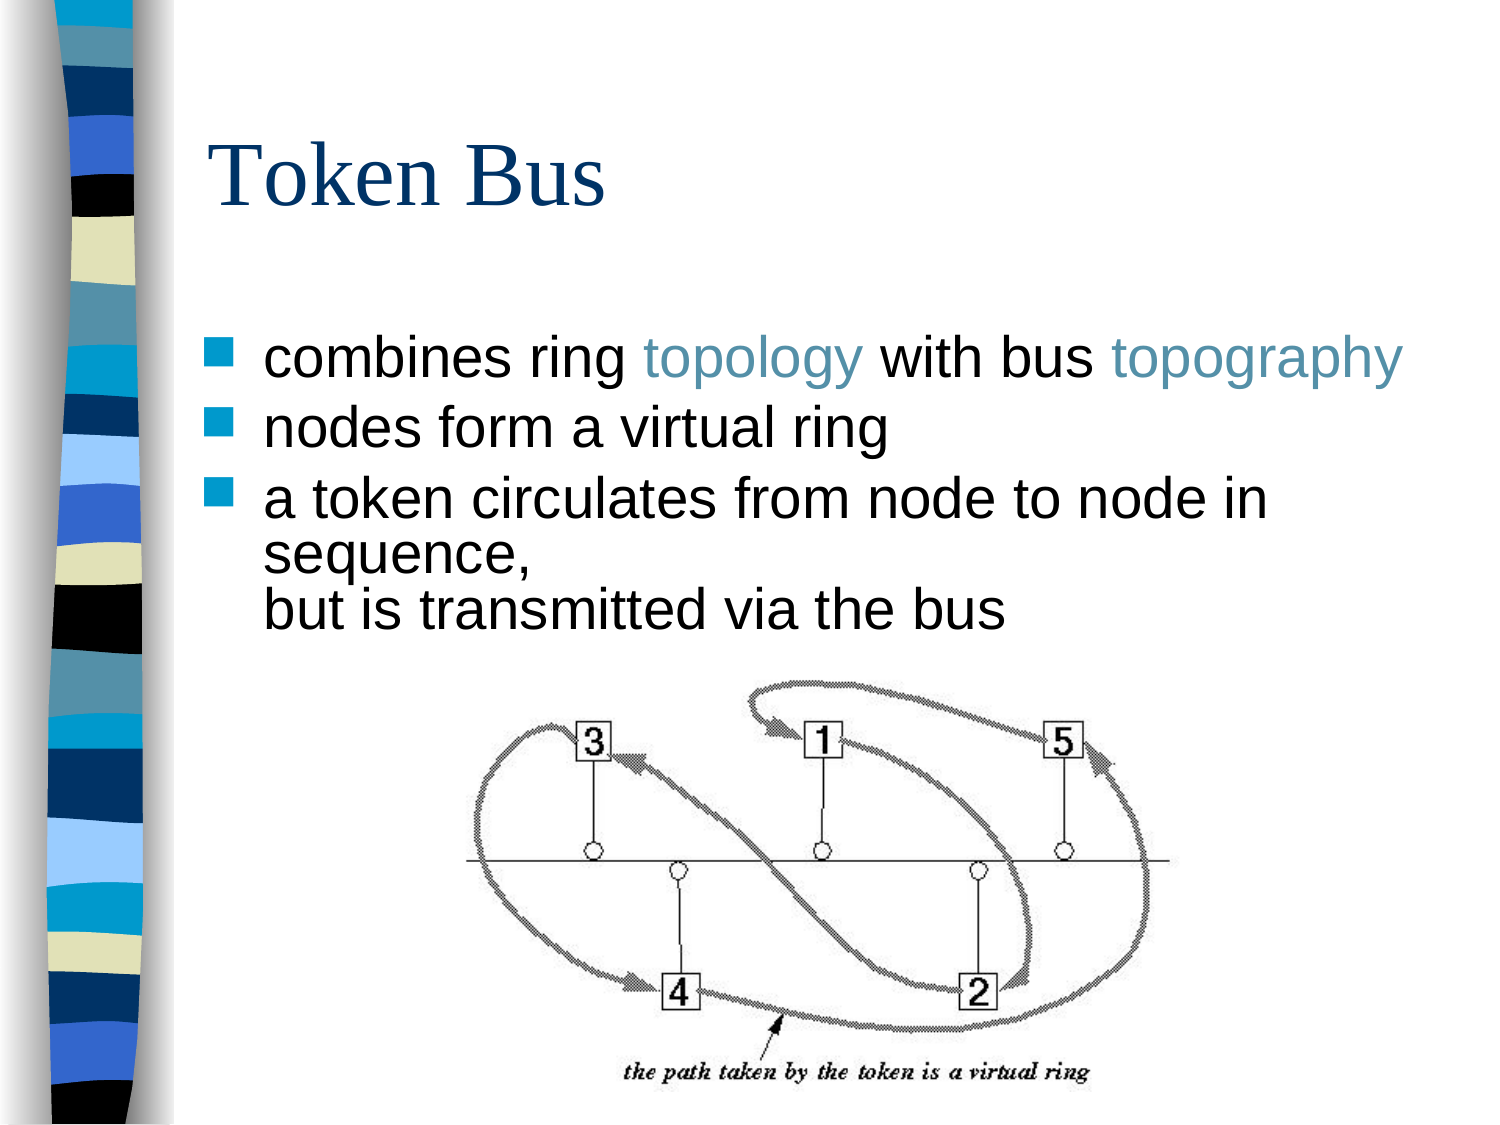

# Token Bus
combines ring topology with bus topography
nodes form a virtual ring
a token circulates from node to node in sequence,
but is transmitted via the bus